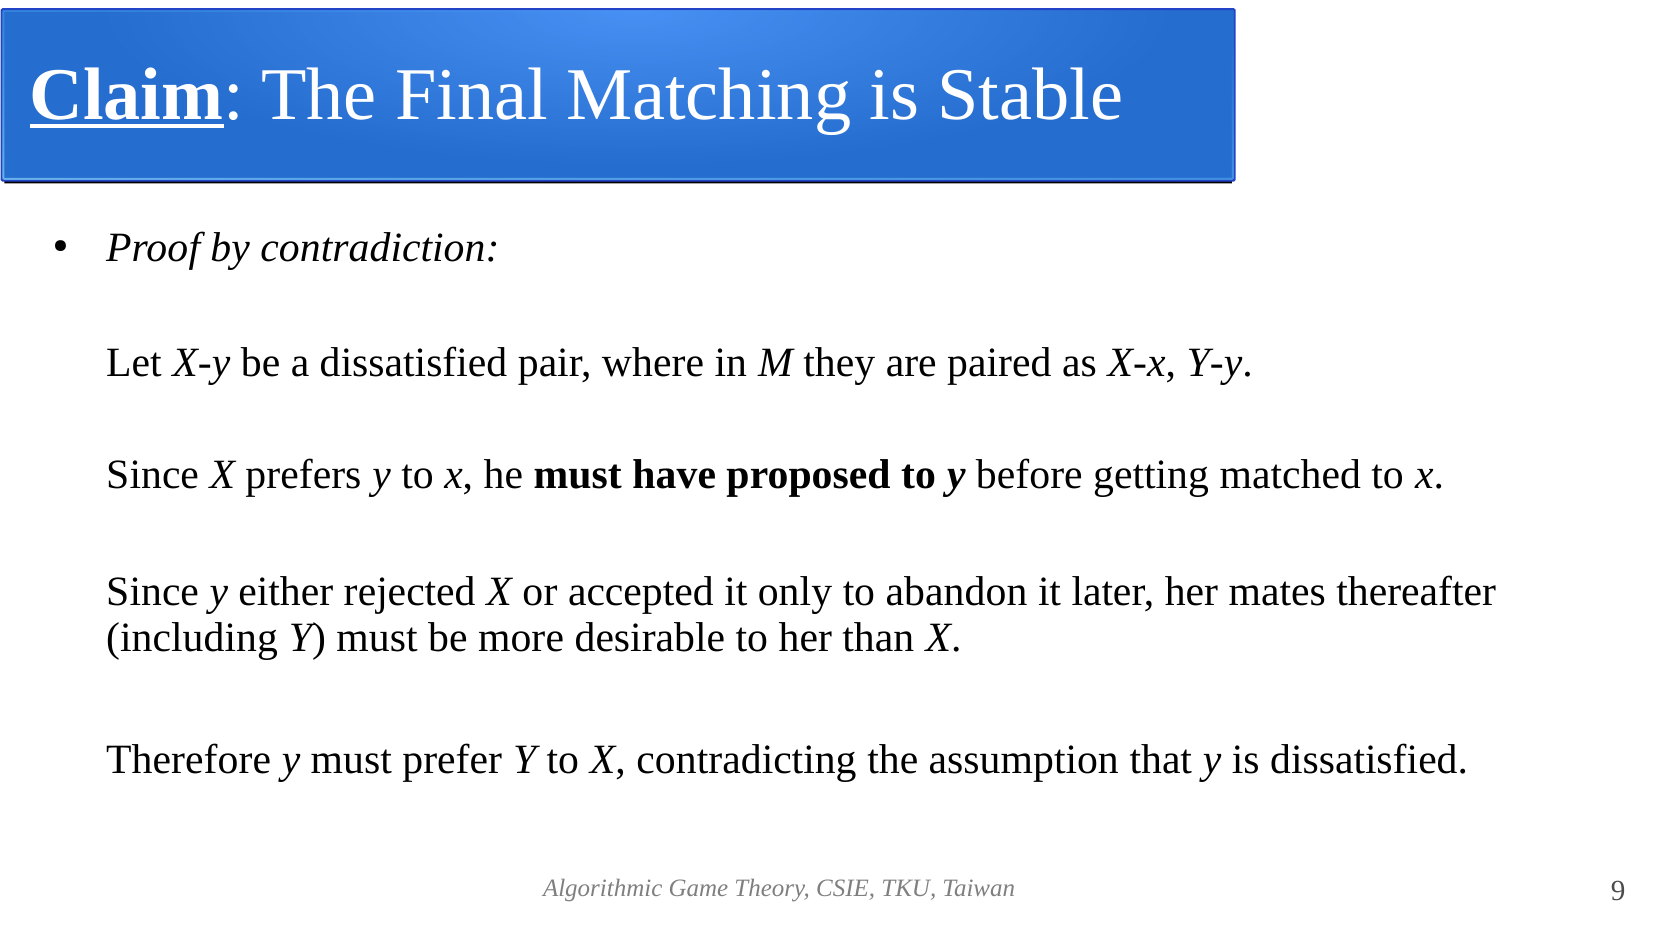

# Claim: The Final Matching is Stable
Proof by contradiction:
Let X-y be a dissatisfied pair, where in M they are paired as X-x, Y-y.
Since X prefers y to x, he must have proposed to y before getting matched to x.
Since y either rejected X or accepted it only to abandon it later, her mates thereafter (including Y) must be more desirable to her than X.
Therefore y must prefer Y to X, contradicting the assumption that y is dissatisfied.
Algorithmic Game Theory, CSIE, TKU, Taiwan
9